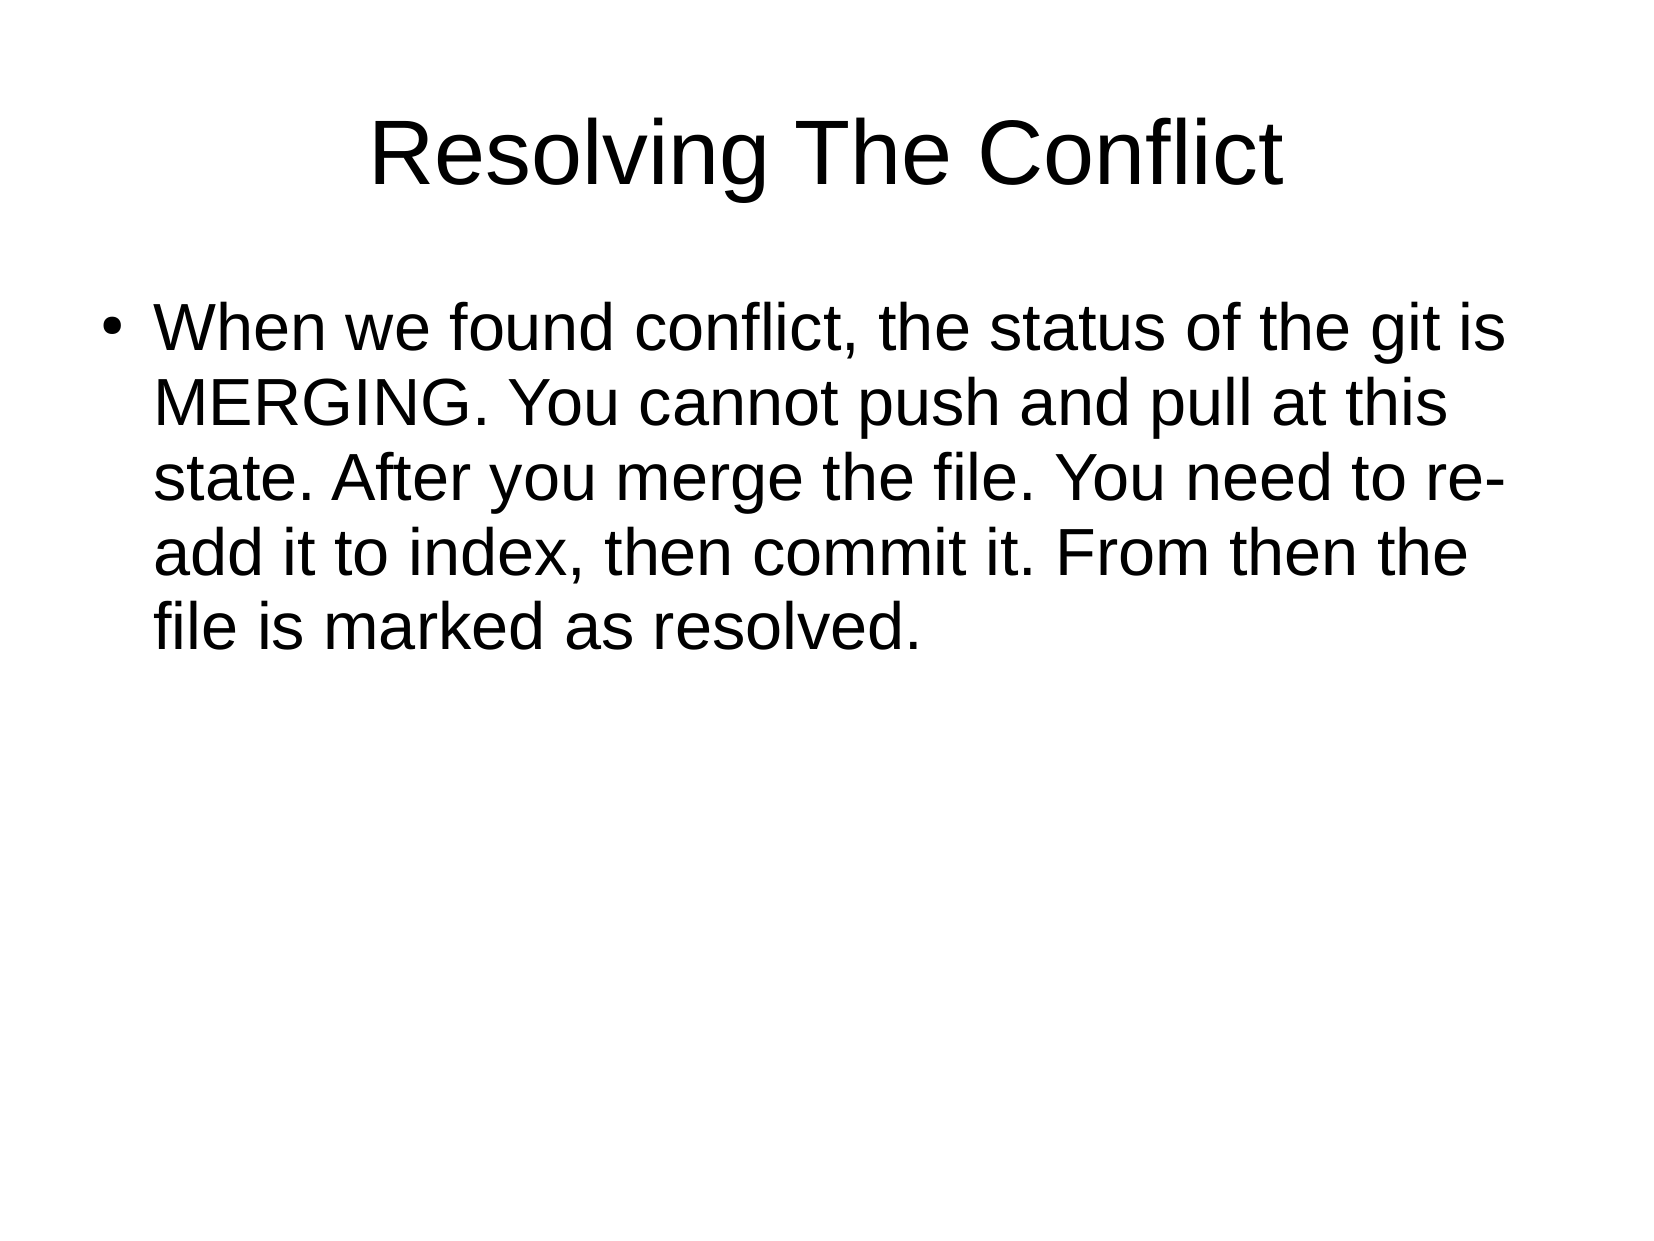

# Resolving The Conflict
When we found conflict, the status of the git is MERGING. You cannot push and pull at this state. After you merge the file. You need to re-add it to index, then commit it. From then the file is marked as resolved.